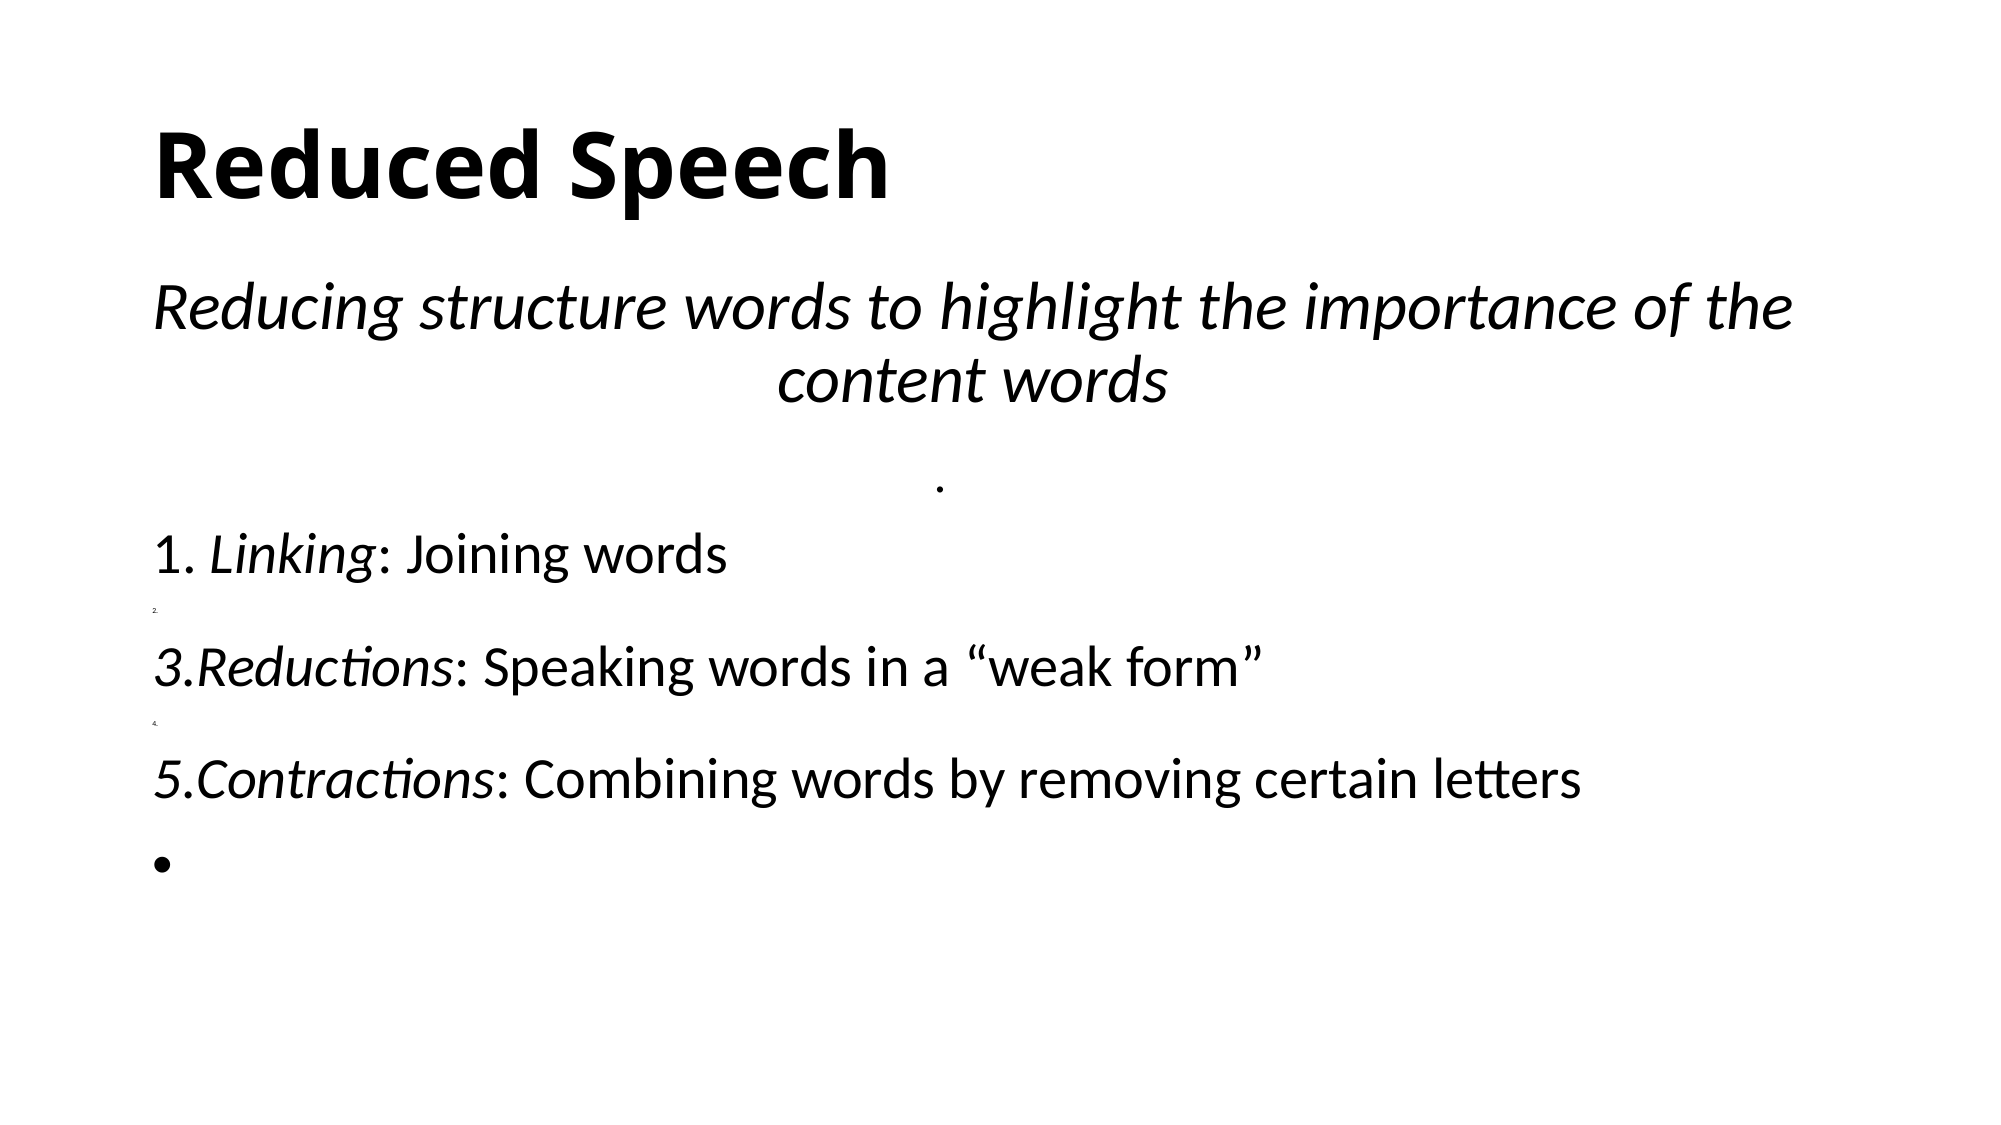

# Reduced Speech
Reducing structure words to highlight the importance of the content words
 Linking: Joining words
Reductions: Speaking words in a “weak form”
Contractions: Combining words by removing certain letters